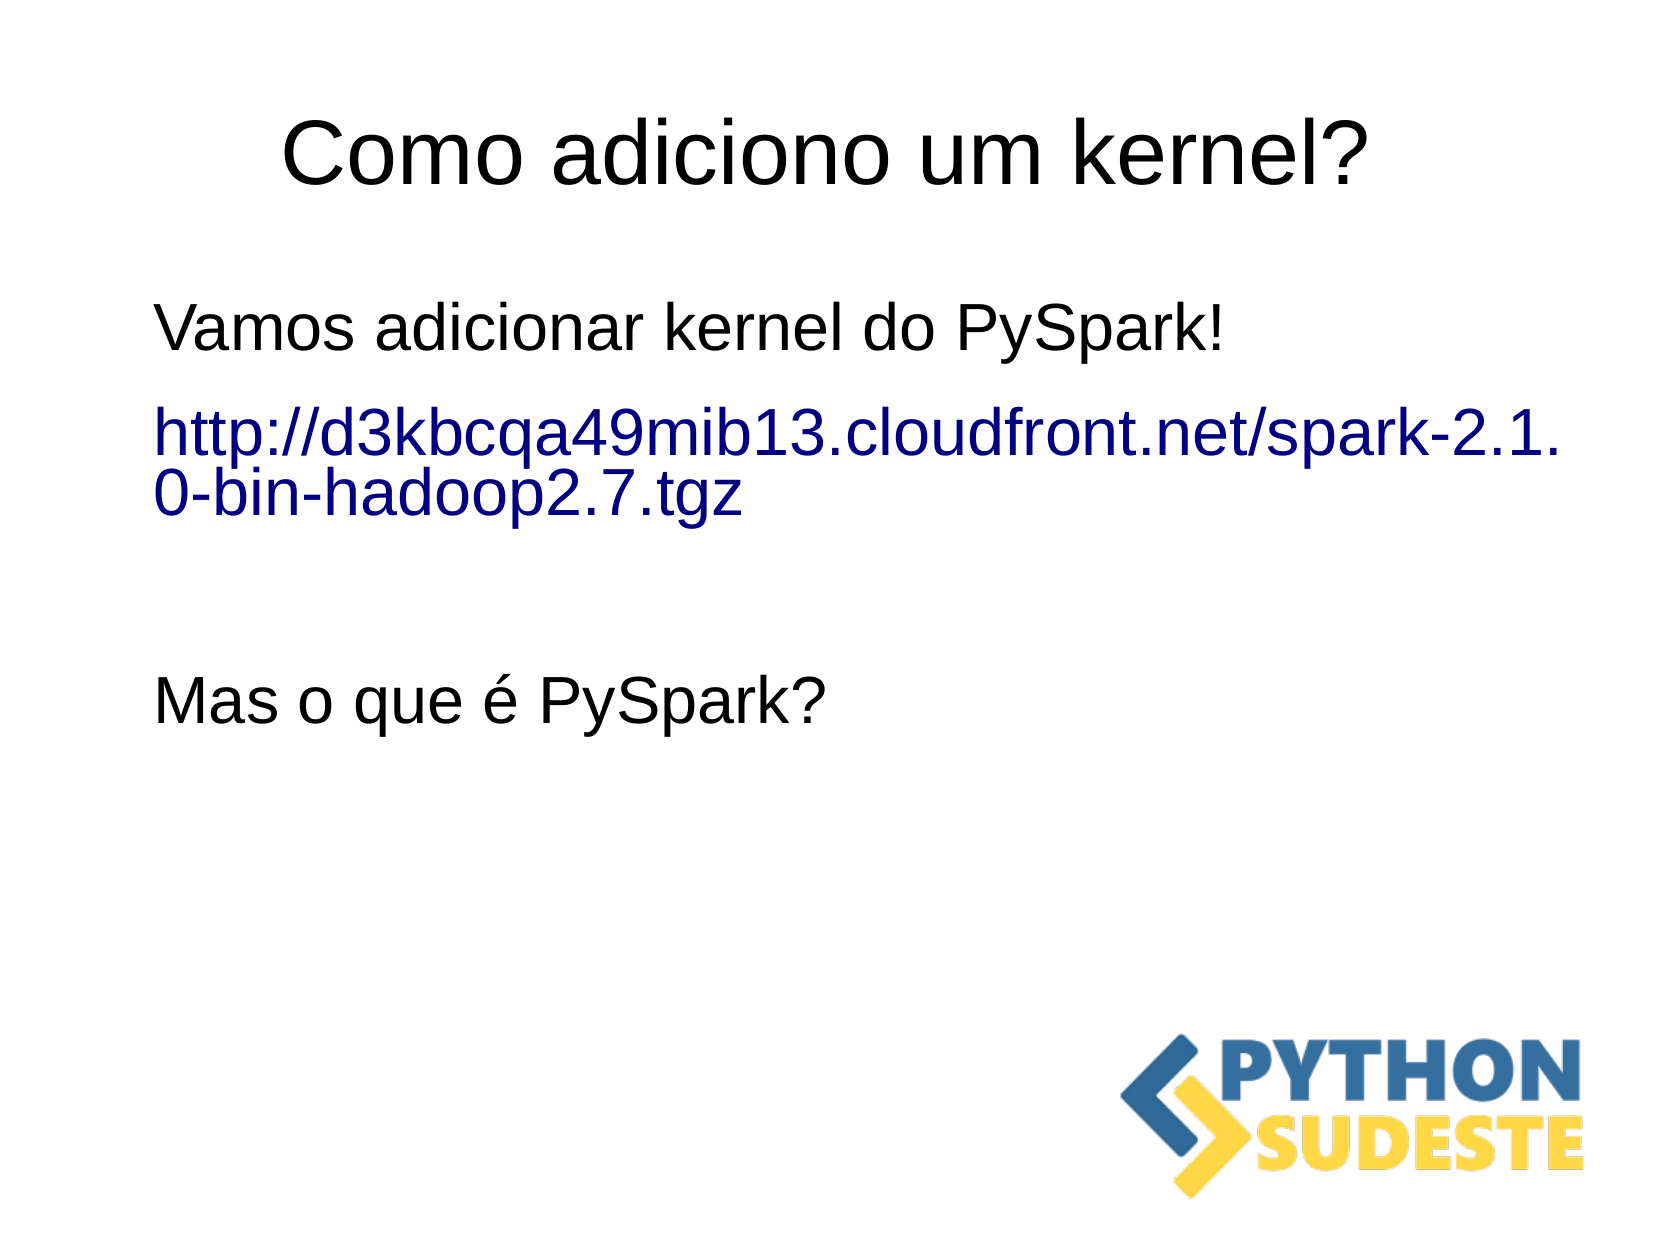

# Como adiciono um kernel?
Vamos adicionar kernel do PySpark!
http://d3kbcqa49mib13.cloudfront.net/spark-2.1.0-bin-hadoop2.7.tgz
Mas o que é PySpark?